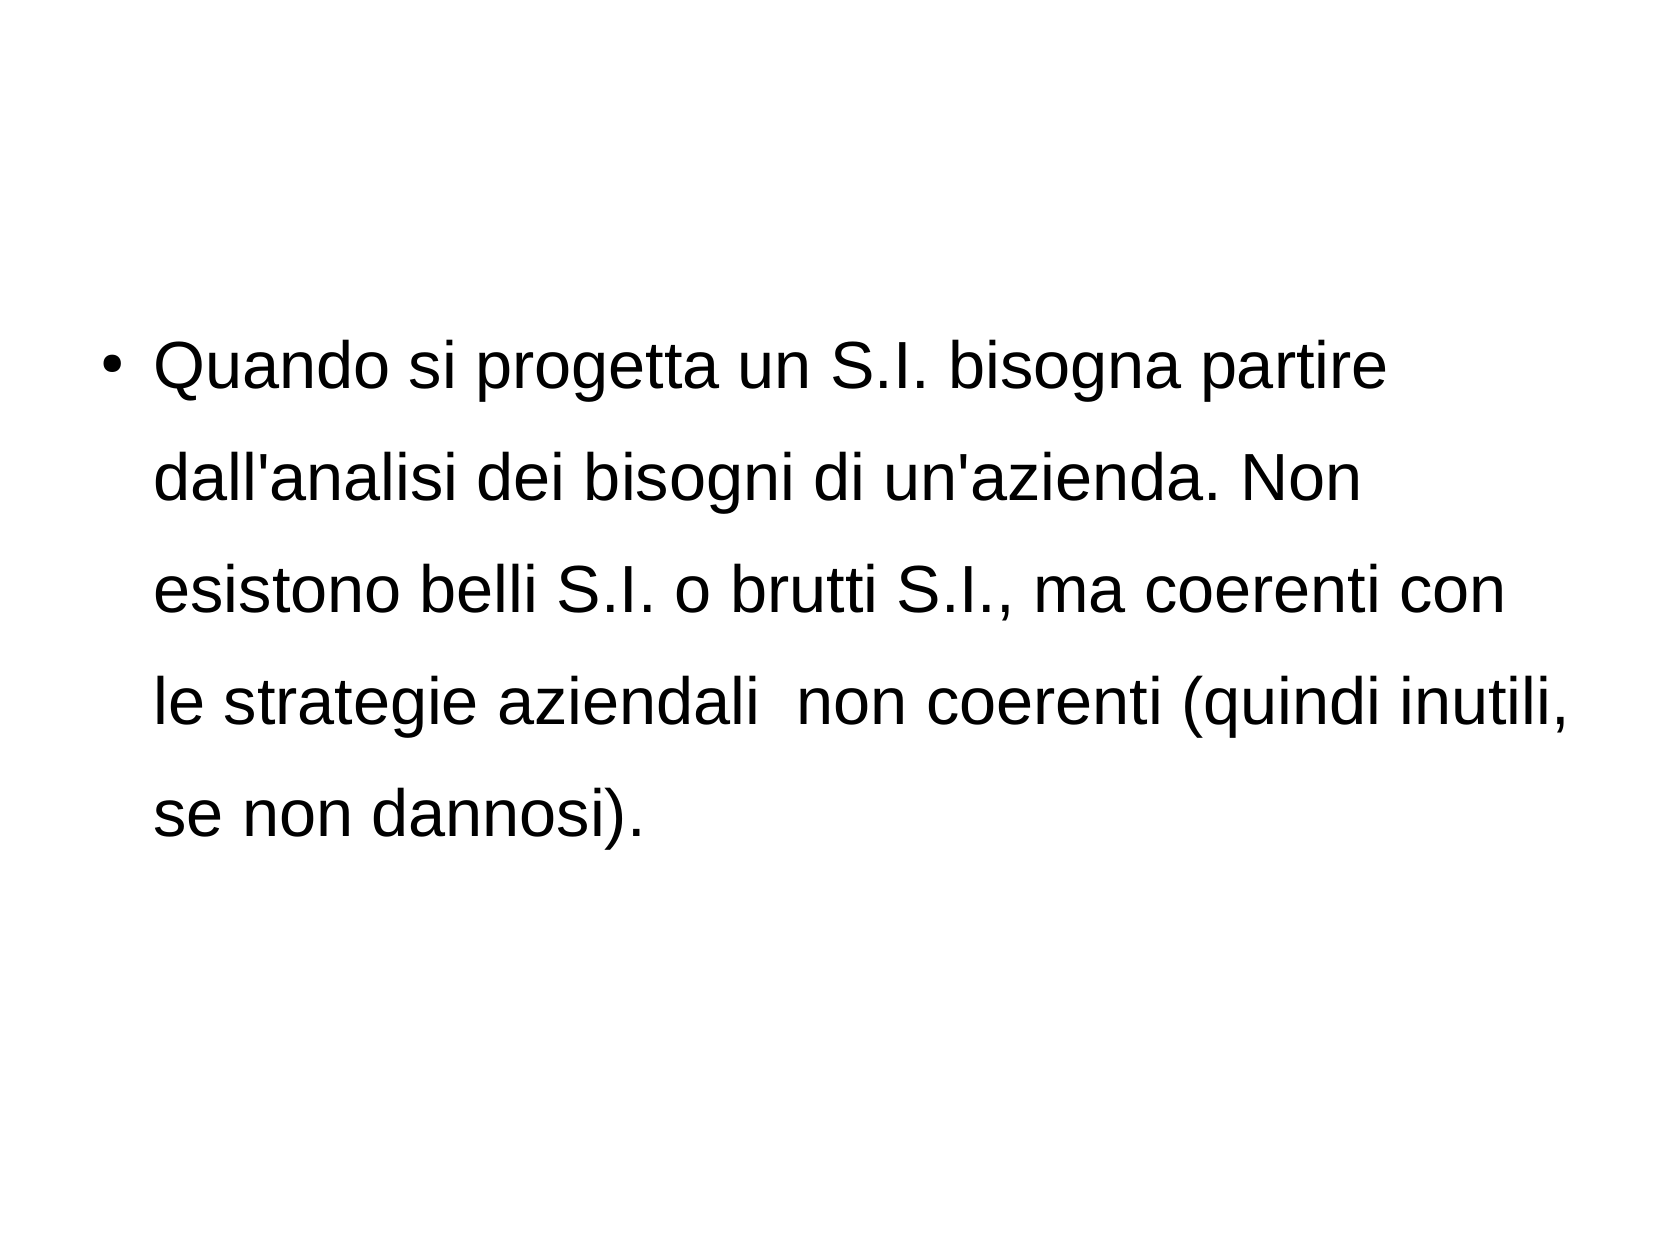

# Quando si progetta un S.I. bisogna partire dall'analisi dei bisogni di un'azienda. Non esistono belli S.I. o brutti S.I., ma coerenti con le strategie aziendali non coerenti (quindi inutili, se non dannosi).